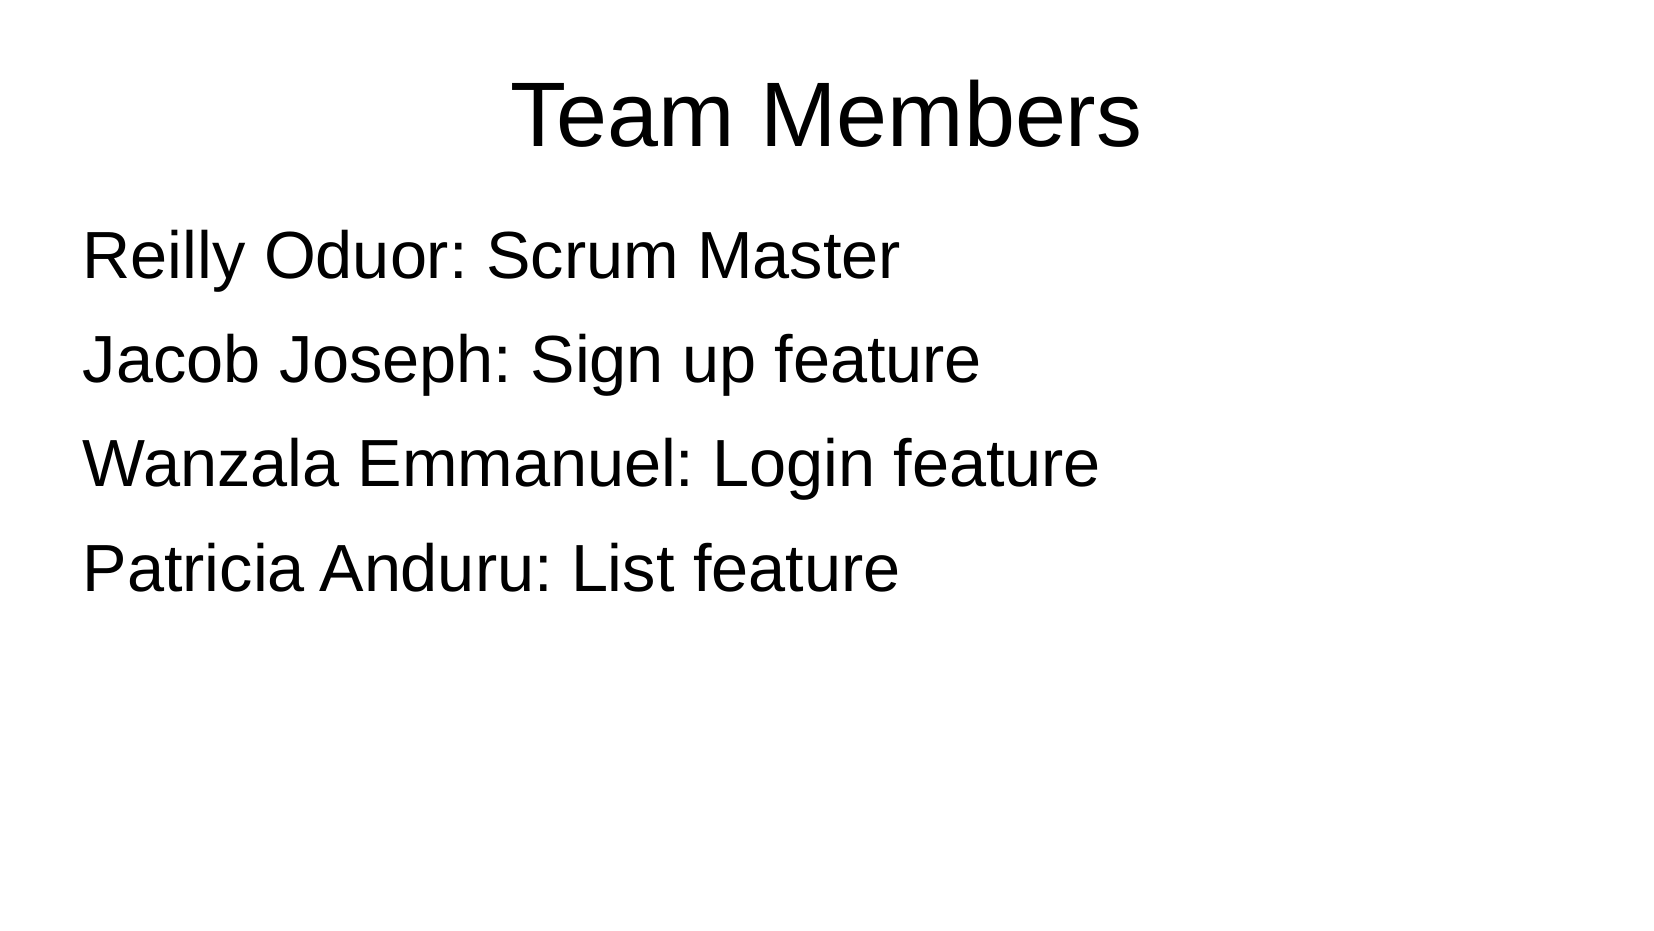

# Team Members
Reilly Oduor: Scrum Master
Jacob Joseph: Sign up feature
Wanzala Emmanuel: Login feature
Patricia Anduru: List feature